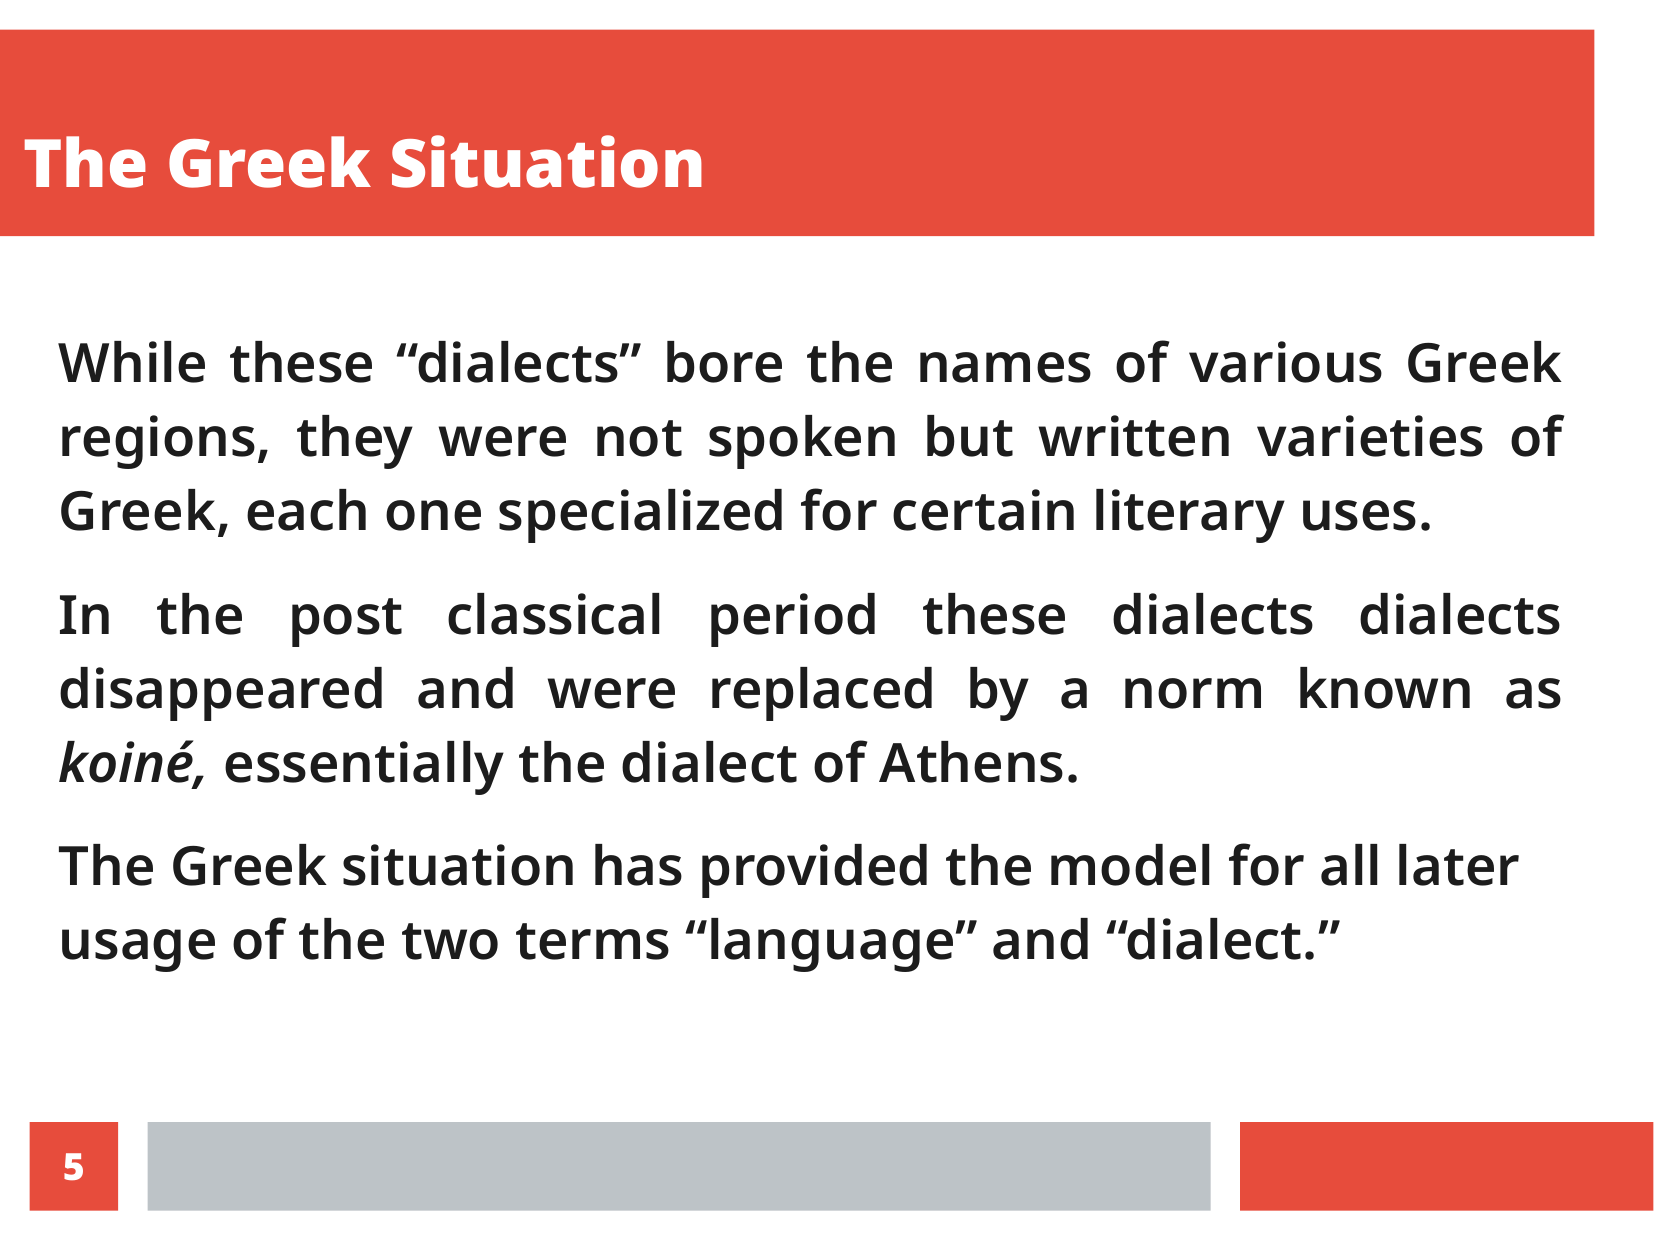

# The Greek Situation
While these “dialects” bore the names of various Greek regions, they were not spoken but written varieties of Greek, each one specialized for certain literary uses.
In the post classical period these dialects dialects disappeared and were replaced by a norm known as koiné, essentially the dialect of Athens.
The Greek situation has provided the model for all later usage of the two terms “language” and “dialect.”
5